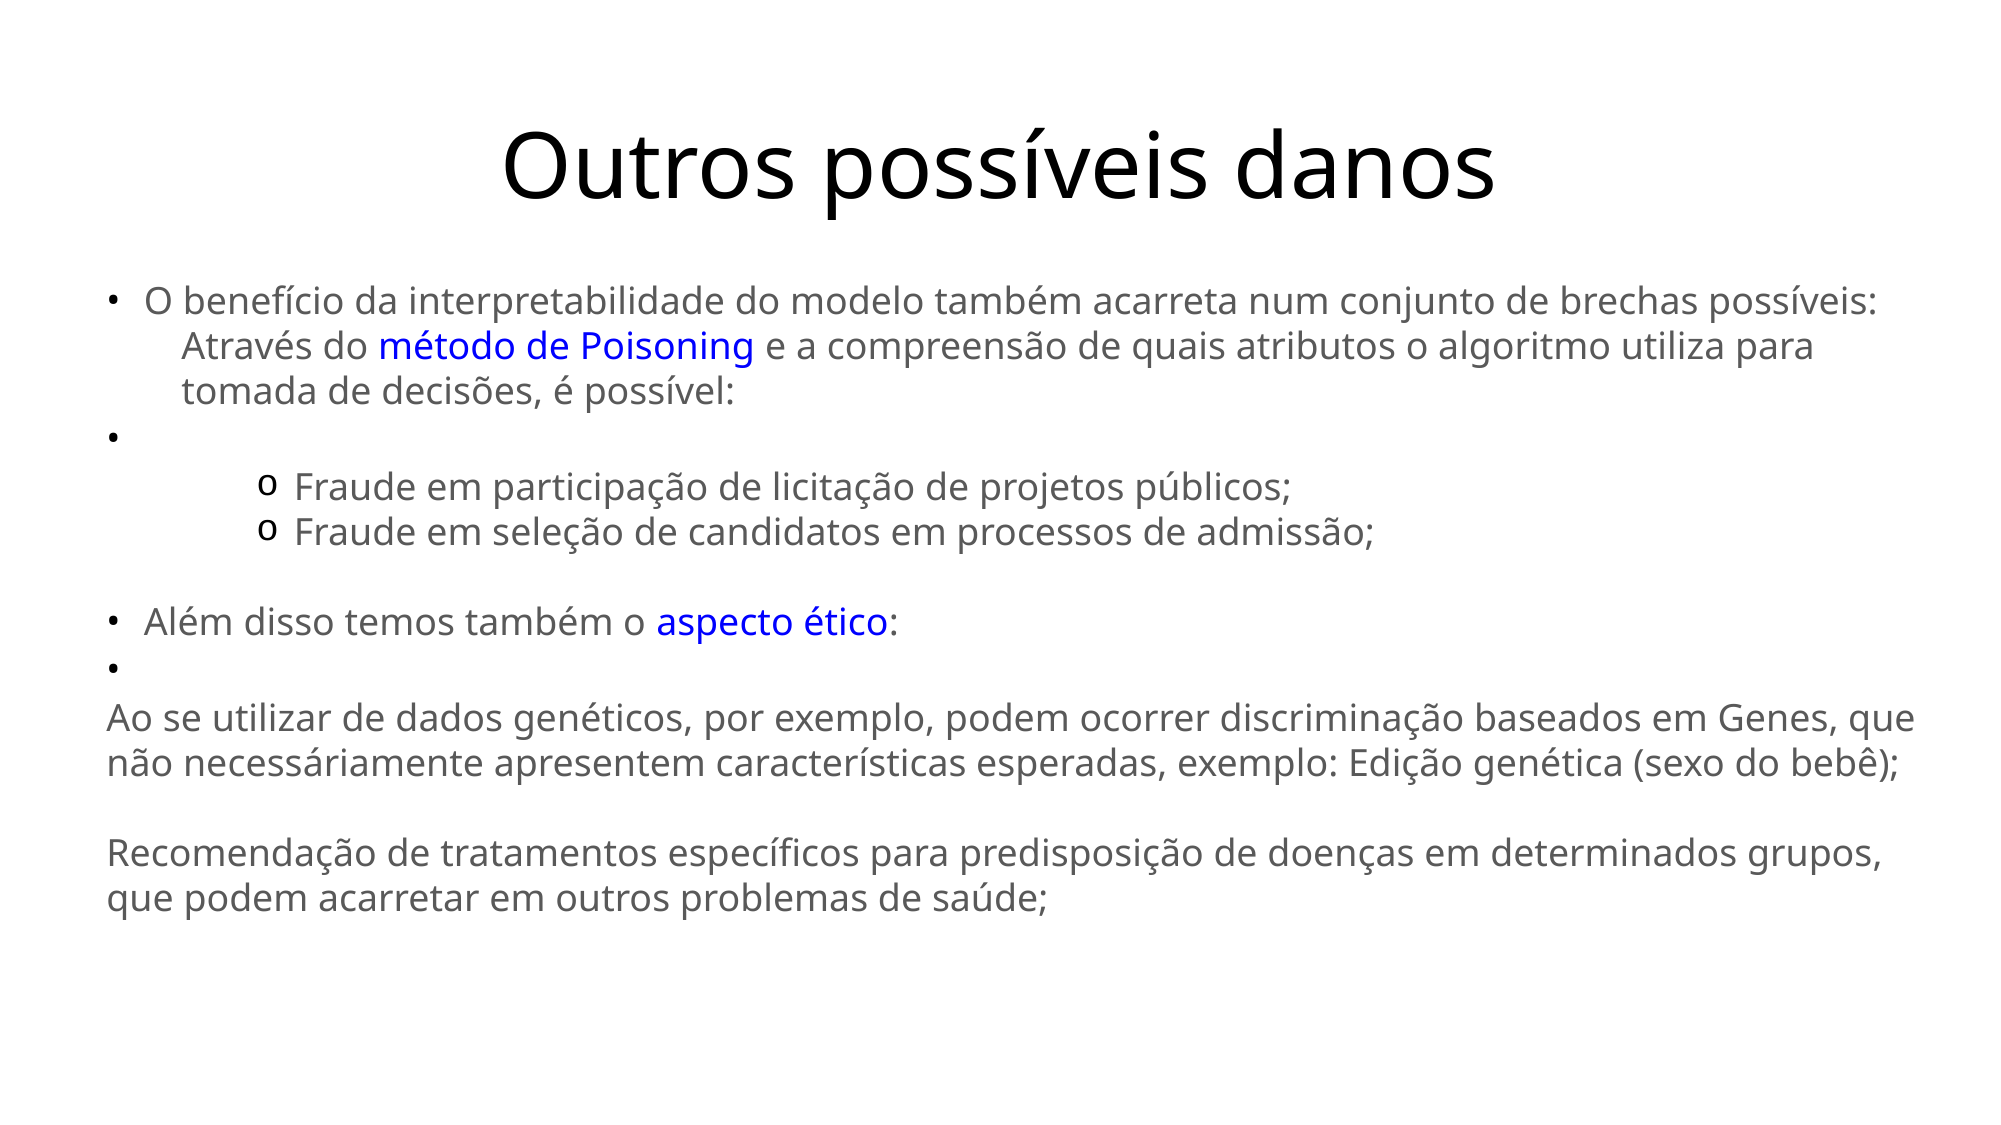

# Outros possíveis danos
O benefício da interpretabilidade do modelo também acarreta num conjunto de brechas possíveis: Através do método de Poisoning e a compreensão de quais atributos o algoritmo utiliza para tomada de decisões, é possível:
Fraude em participação de licitação de projetos públicos;
Fraude em seleção de candidatos em processos de admissão;
Além disso temos também o aspecto ético:
Ao se utilizar de dados genéticos, por exemplo, podem ocorrer discriminação baseados em Genes, que não necessáriamente apresentem características esperadas, exemplo: Edição genética (sexo do bebê);
Recomendação de tratamentos específicos para predisposição de doenças em determinados grupos, que podem acarretar em outros problemas de saúde;